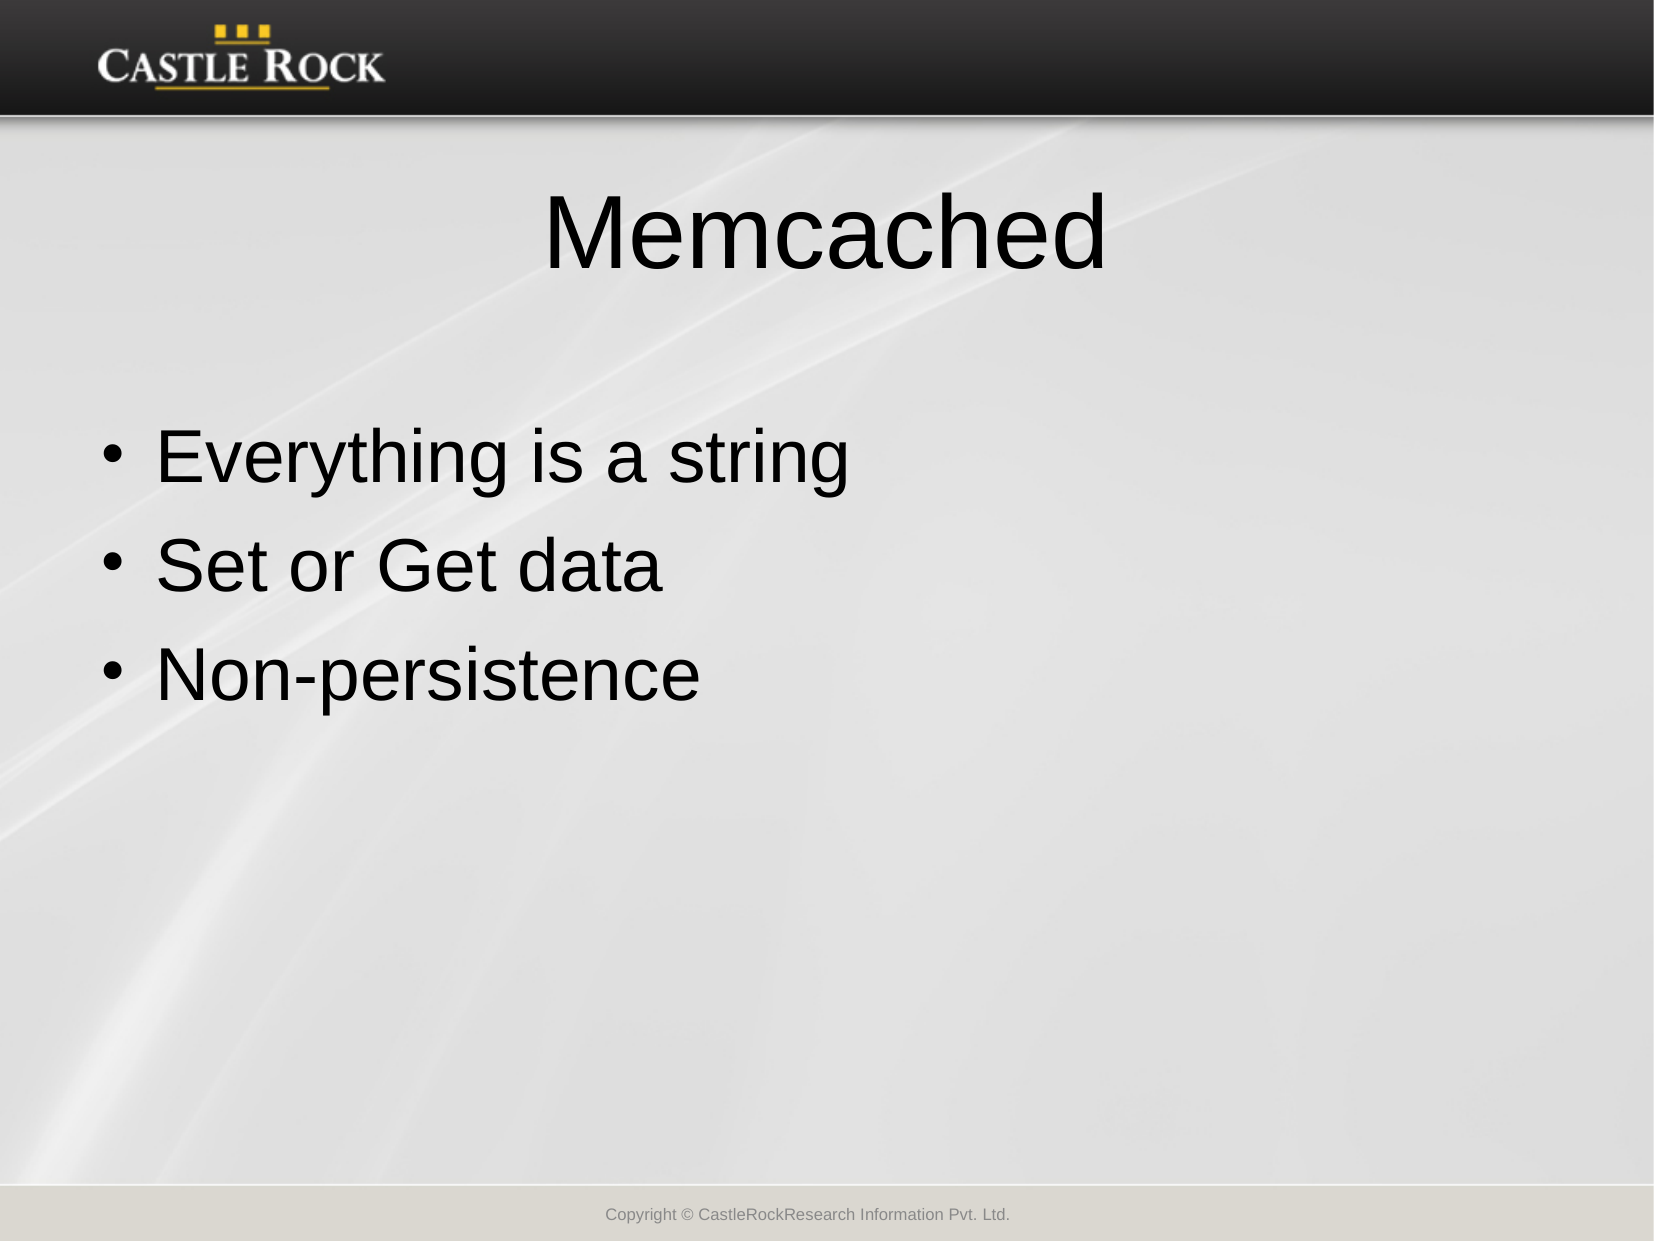

# Memcached
Everything is a string
Set or Get data
Non-persistence